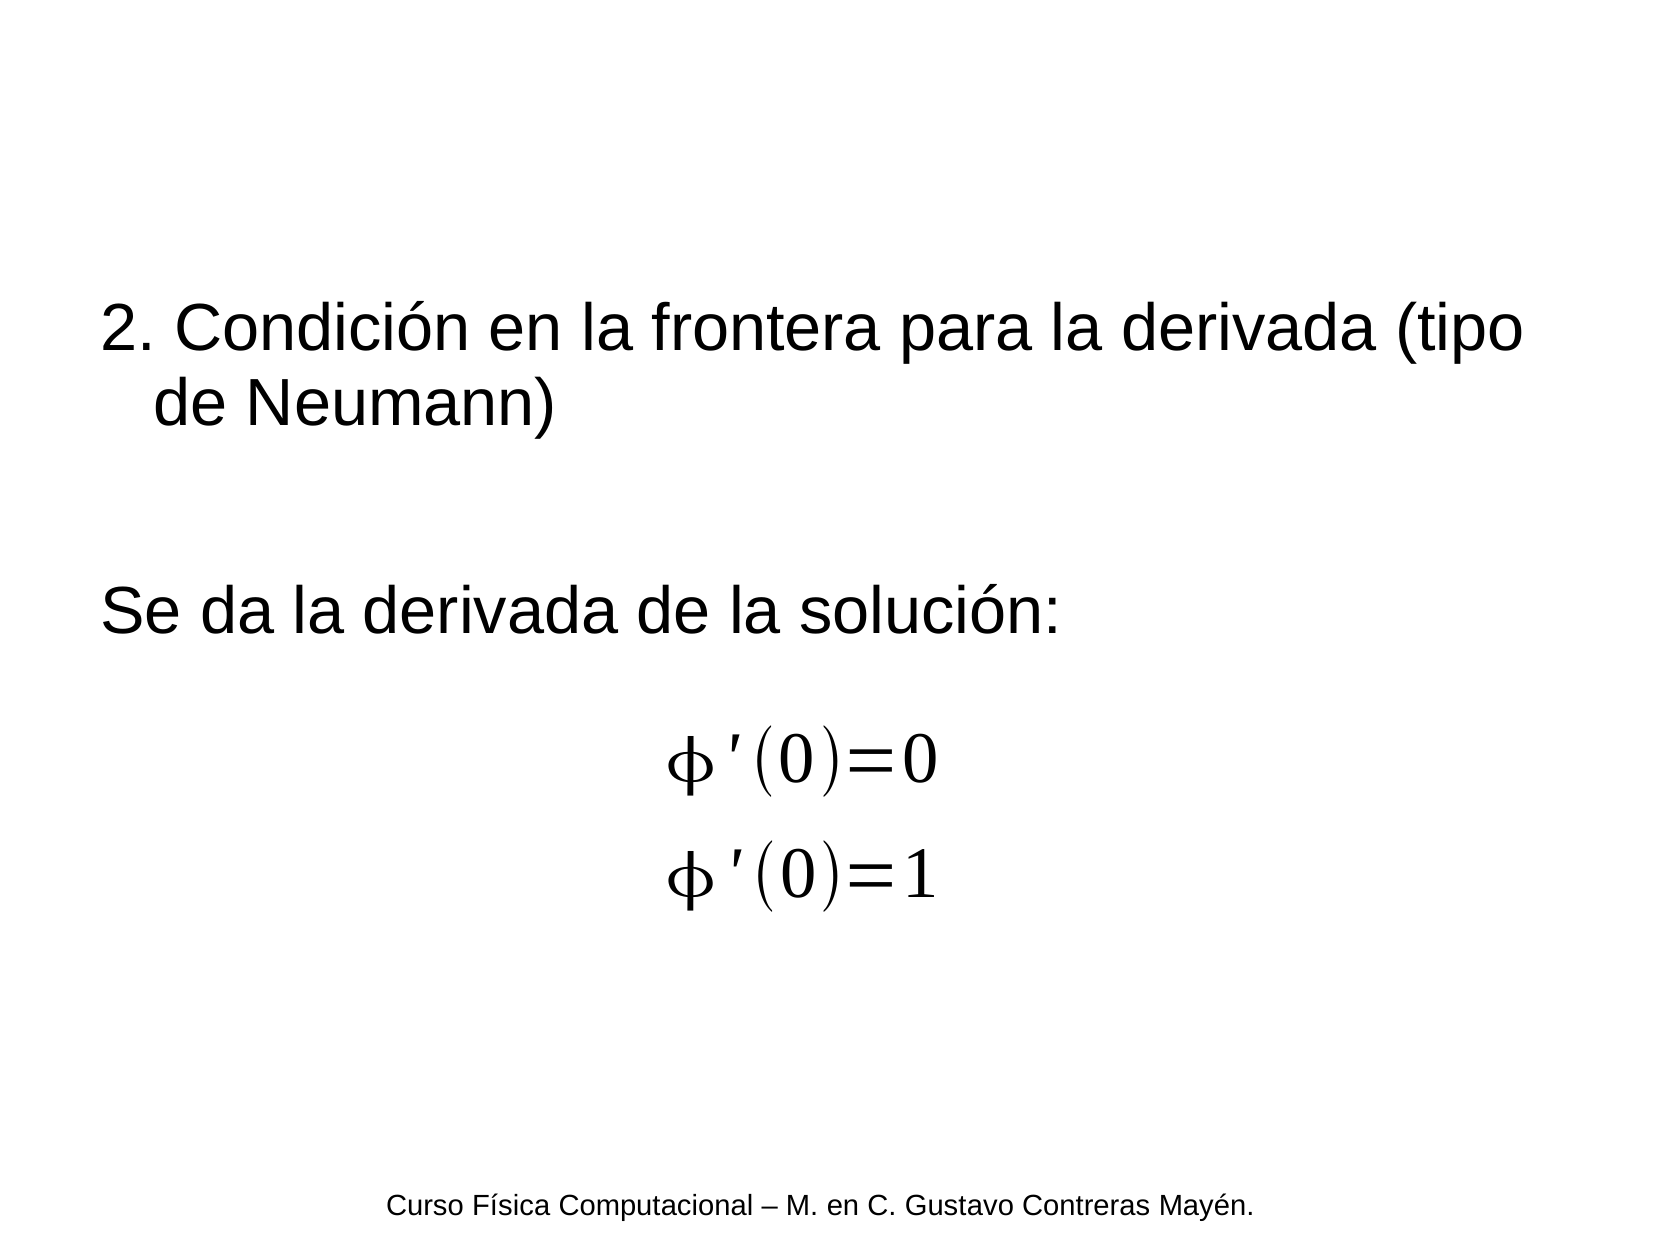

#
 Condición en la frontera para la derivada (tipo de Neumann)
Se da la derivada de la solución: